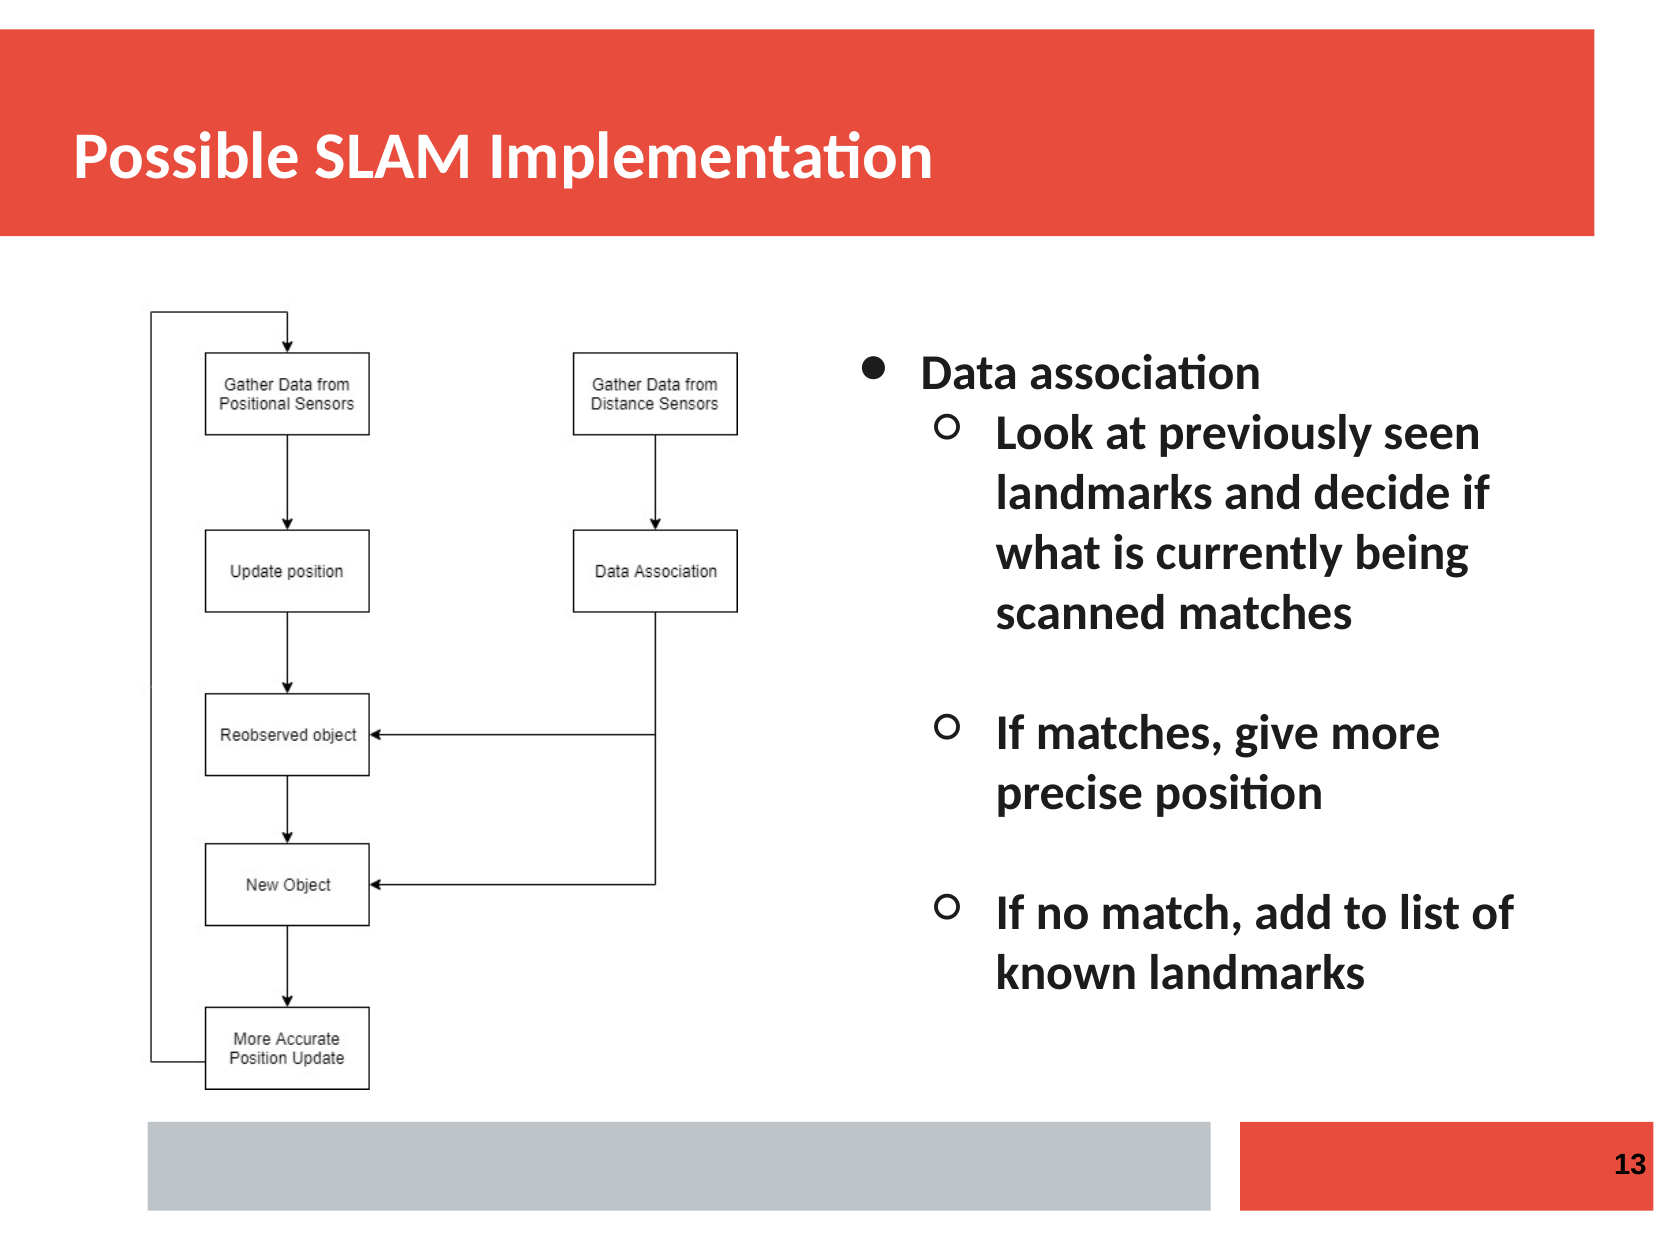

# Possible SLAM Implementation
Data association
Look at previously seen landmarks and decide if what is currently being scanned matches
If matches, give more precise position
If no match, add to list of known landmarks